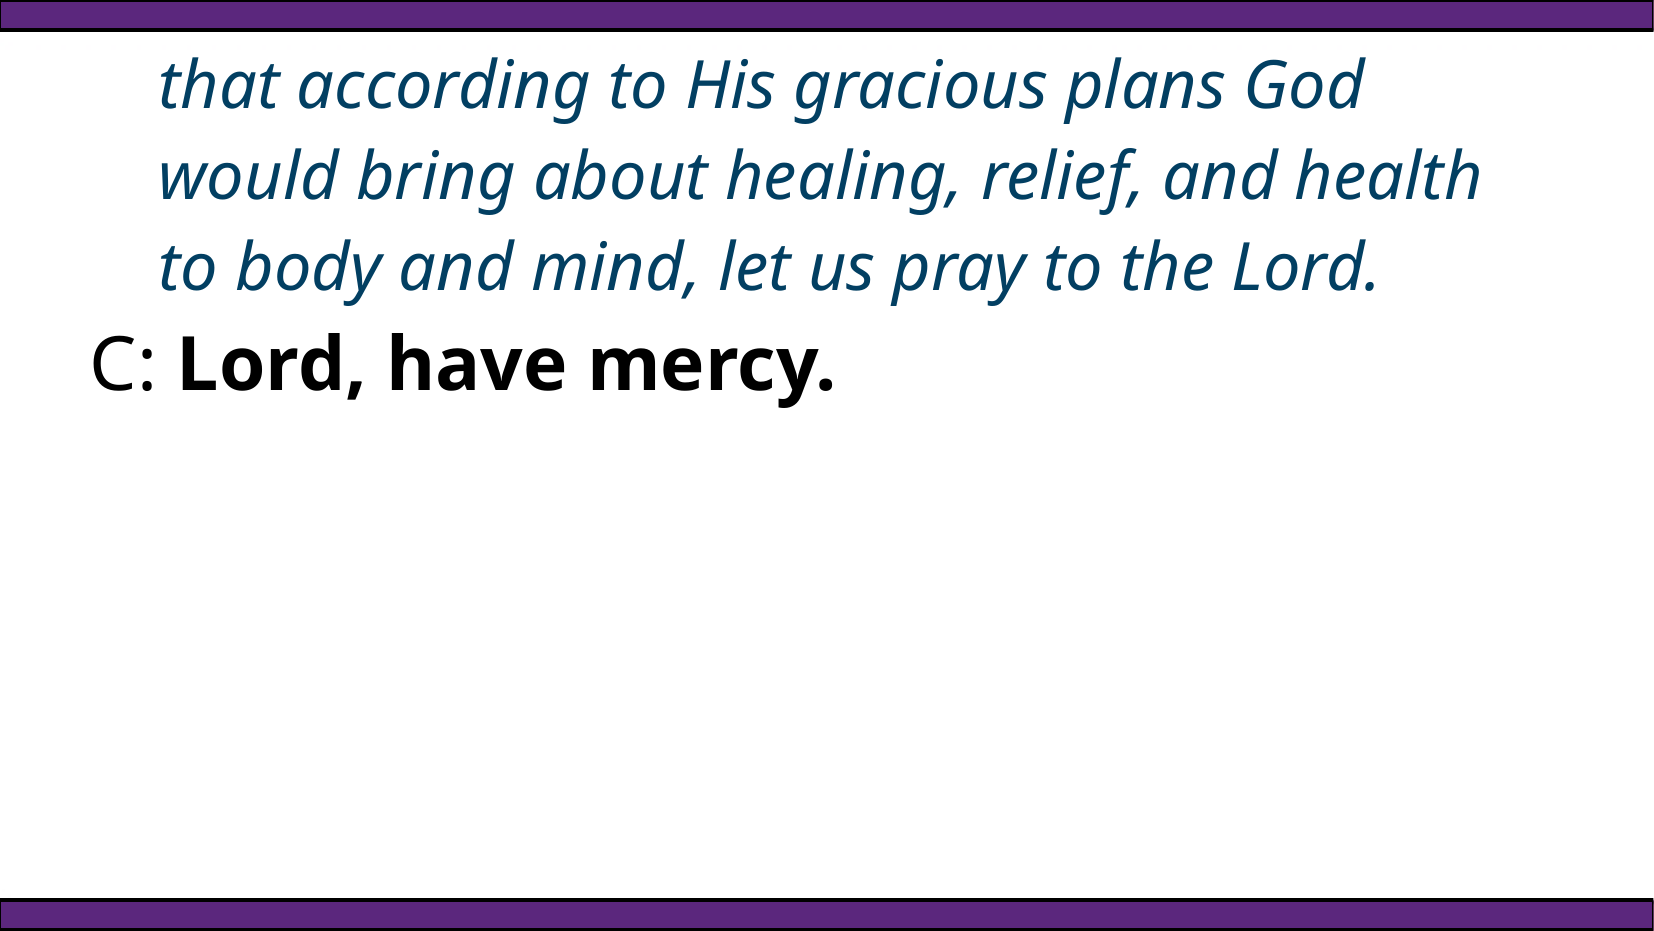

that according to His gracious plans God
 would bring about healing, relief, and health
 to body and mind, let us pray to the Lord.
C: Lord, have mercy.